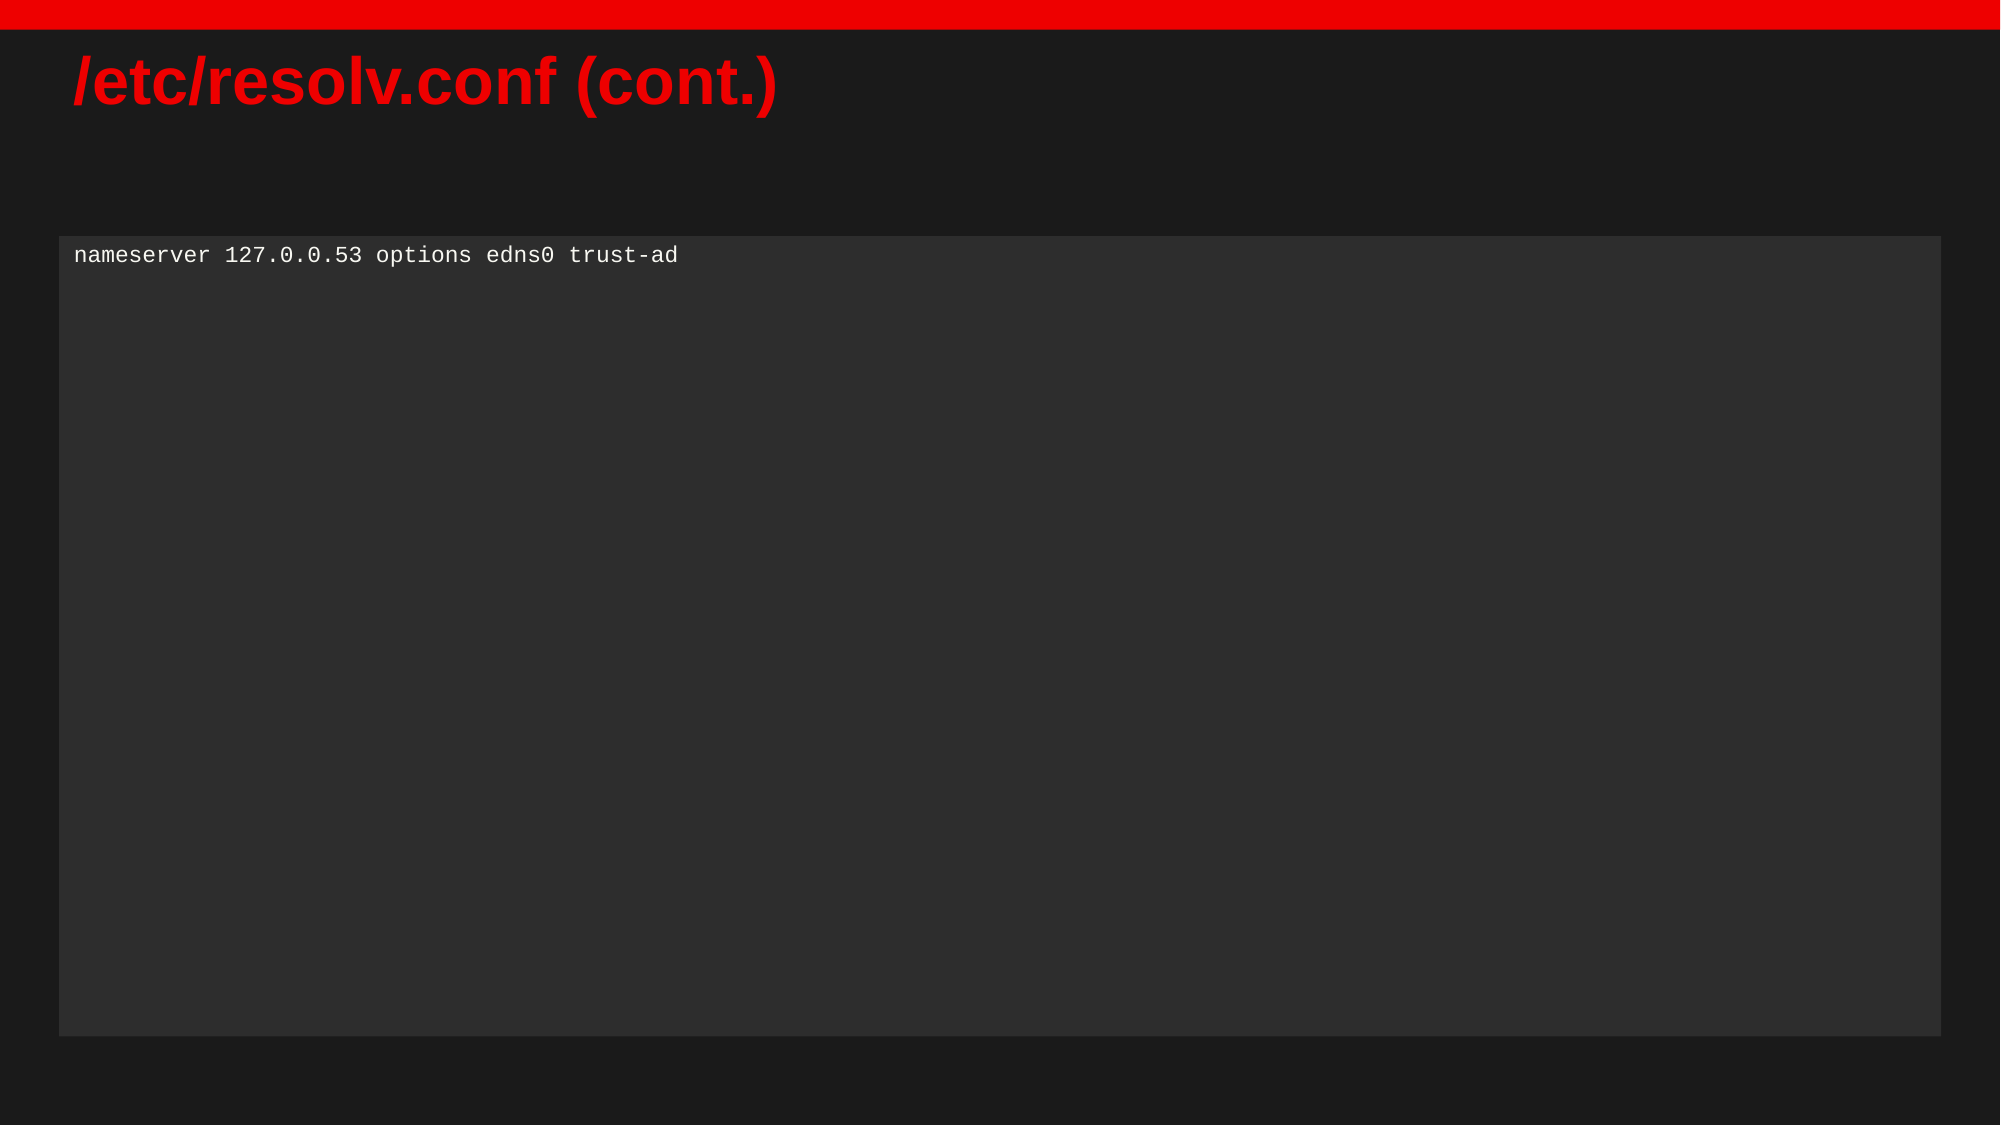

/etc/resolv.conf (cont.)
nameserver 127.0.0.53 options edns0 trust-ad